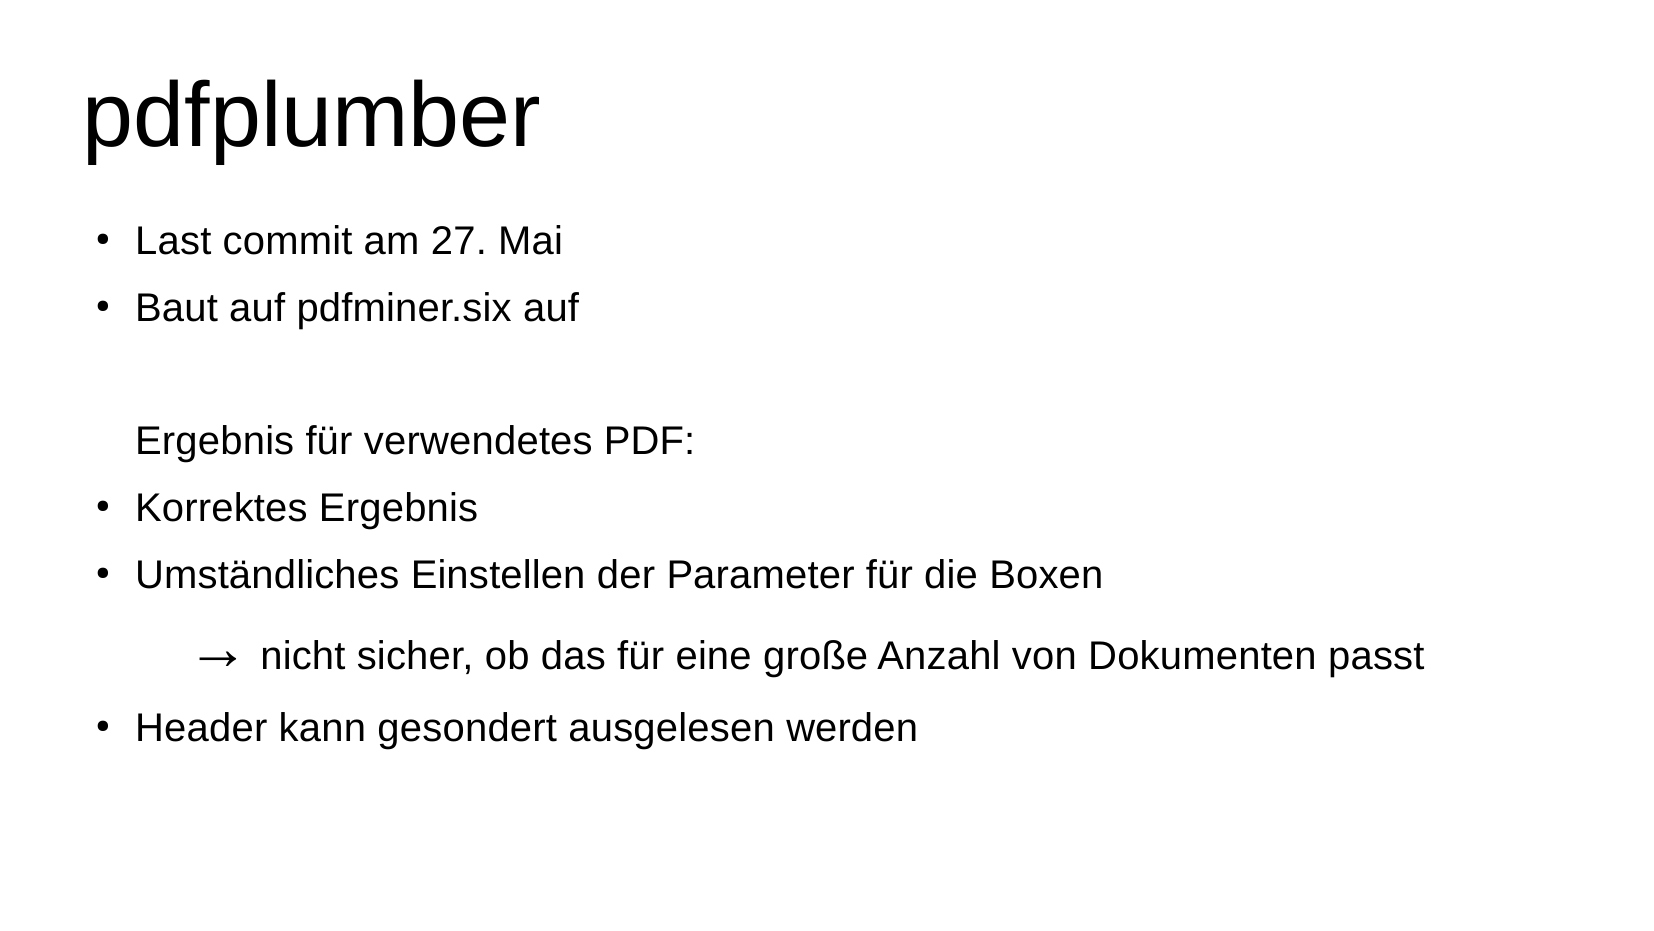

# pdfplumber
Last commit am 27. Mai
Baut auf pdfminer.six auf
Ergebnis für verwendetes PDF:
Korrektes Ergebnis
Umständliches Einstellen der Parameter für die Boxen
→ nicht sicher, ob das für eine große Anzahl von Dokumenten passt
Header kann gesondert ausgelesen werden